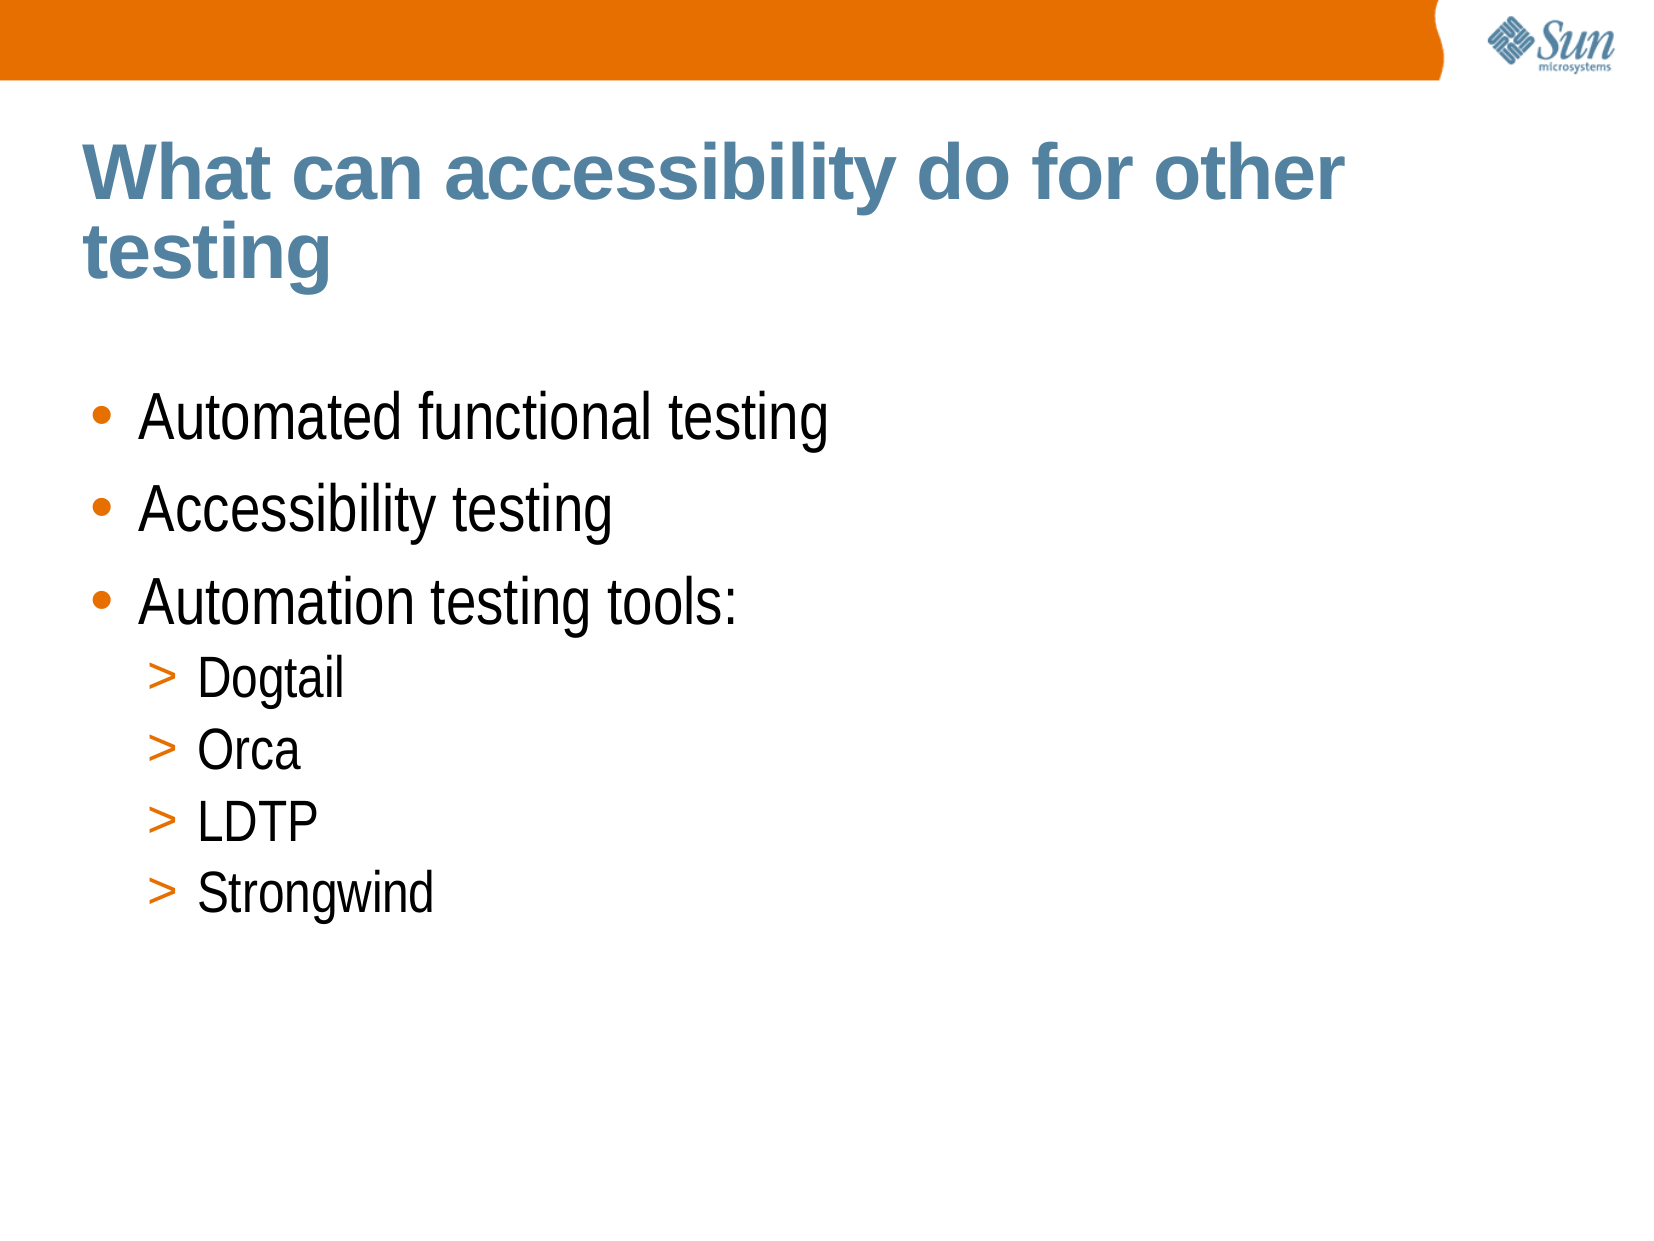

# What can accessibility do for other testing
Automated functional testing
Accessibility testing
Automation testing tools:
Dogtail
Orca
LDTP
Strongwind